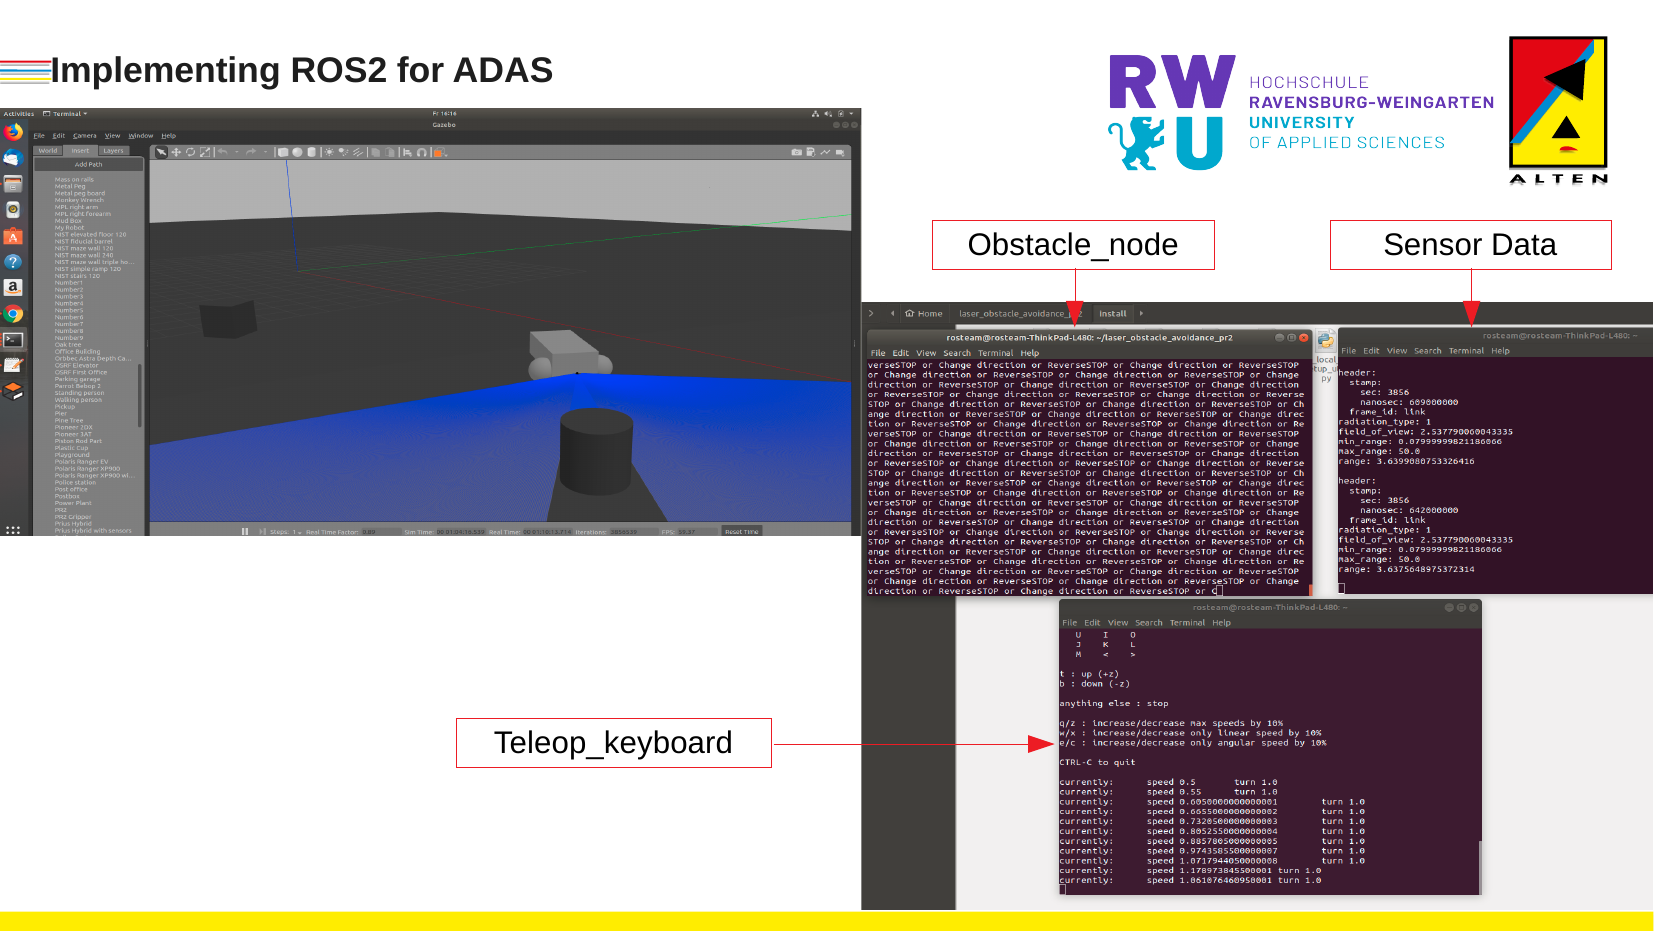

# Implementing ROS2 for ADAS
Obstacle_node
Sensor Data
Teleop_keyboard